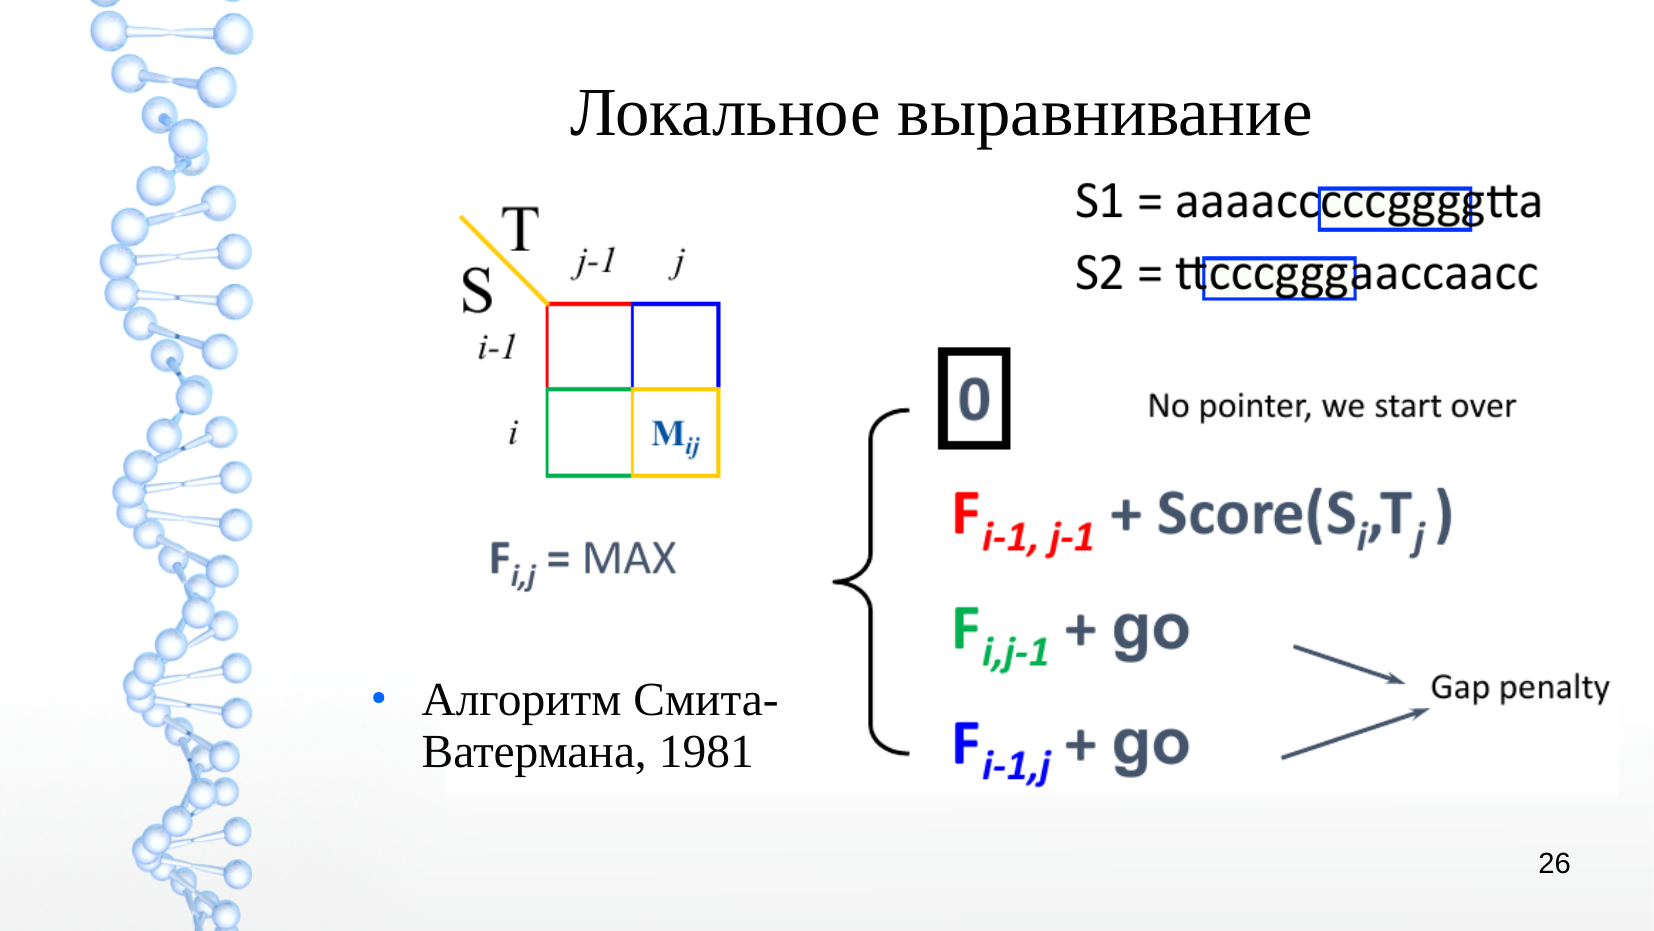

# Локальное выравнивание
Алгоритм Смита-Ватермана, 1981
26